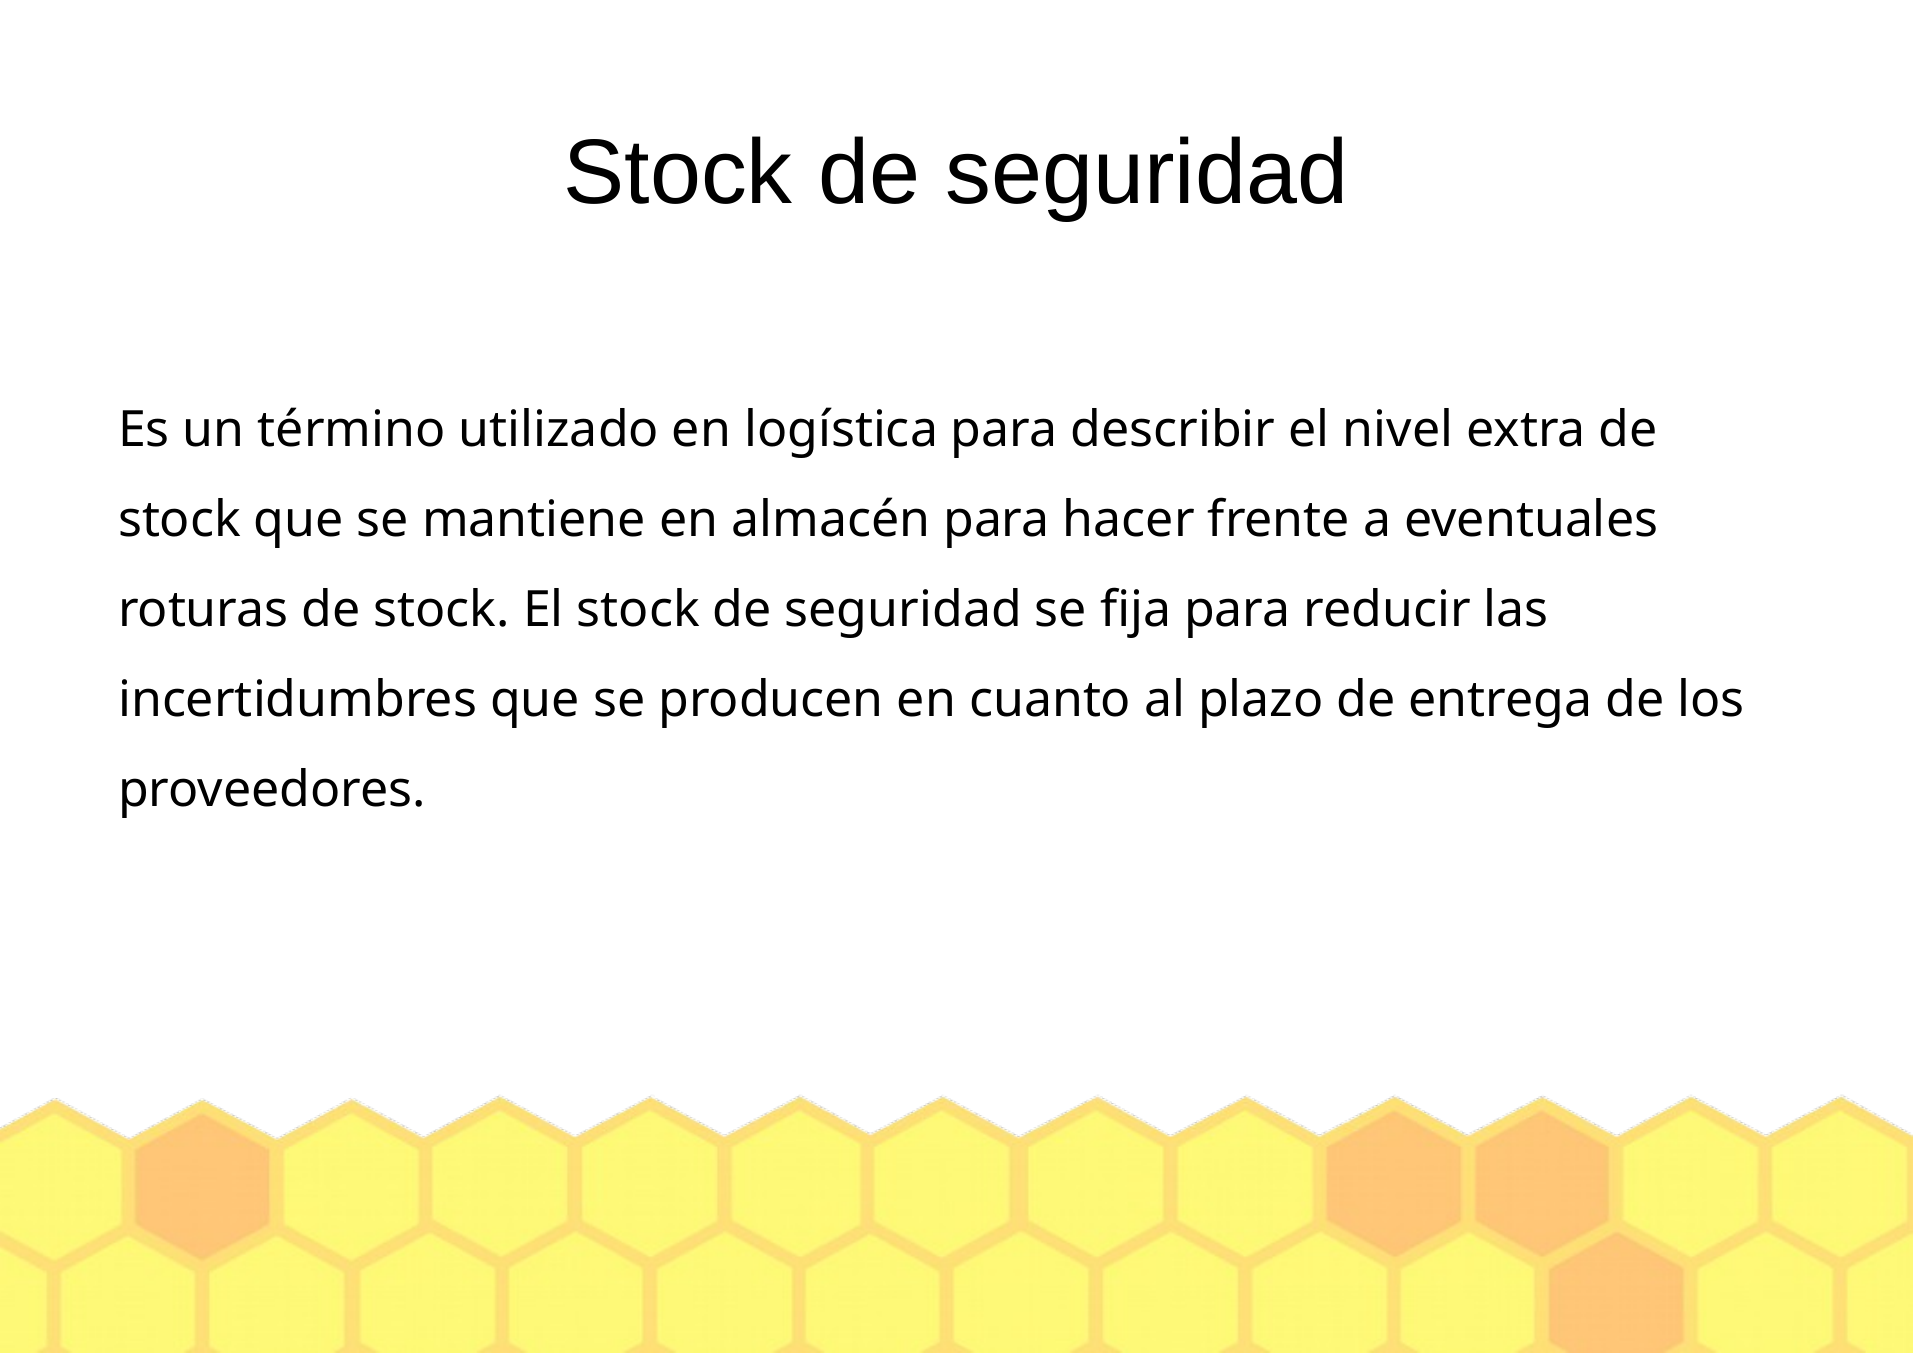

# Stock de seguridad
Es un término utilizado en logística para describir el nivel extra de stock que se mantiene en almacén para hacer frente a eventuales roturas de stock. El stock de seguridad se fija para reducir las incertidumbres que se producen en cuanto al plazo de entrega de los proveedores.